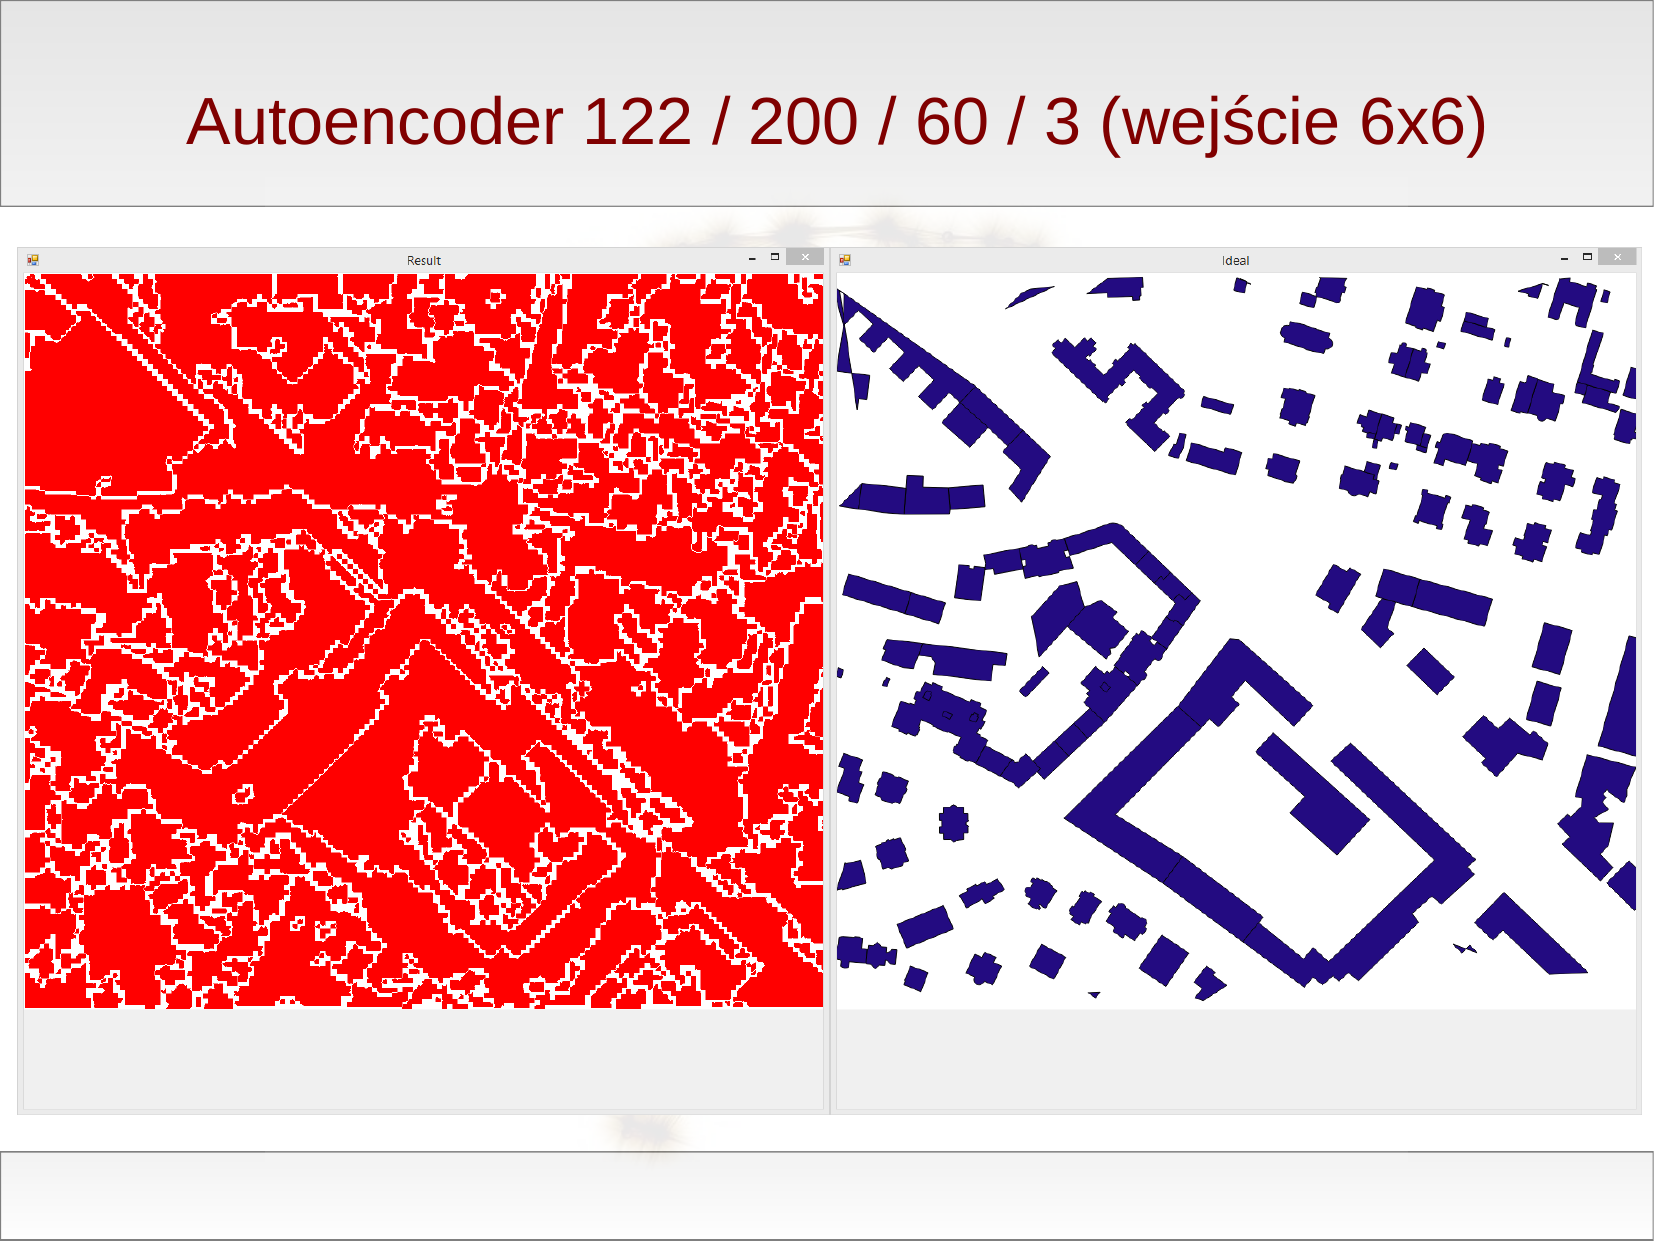

# Autoencoder 122 / 200 / 60 / 3 (wejście 6x6)